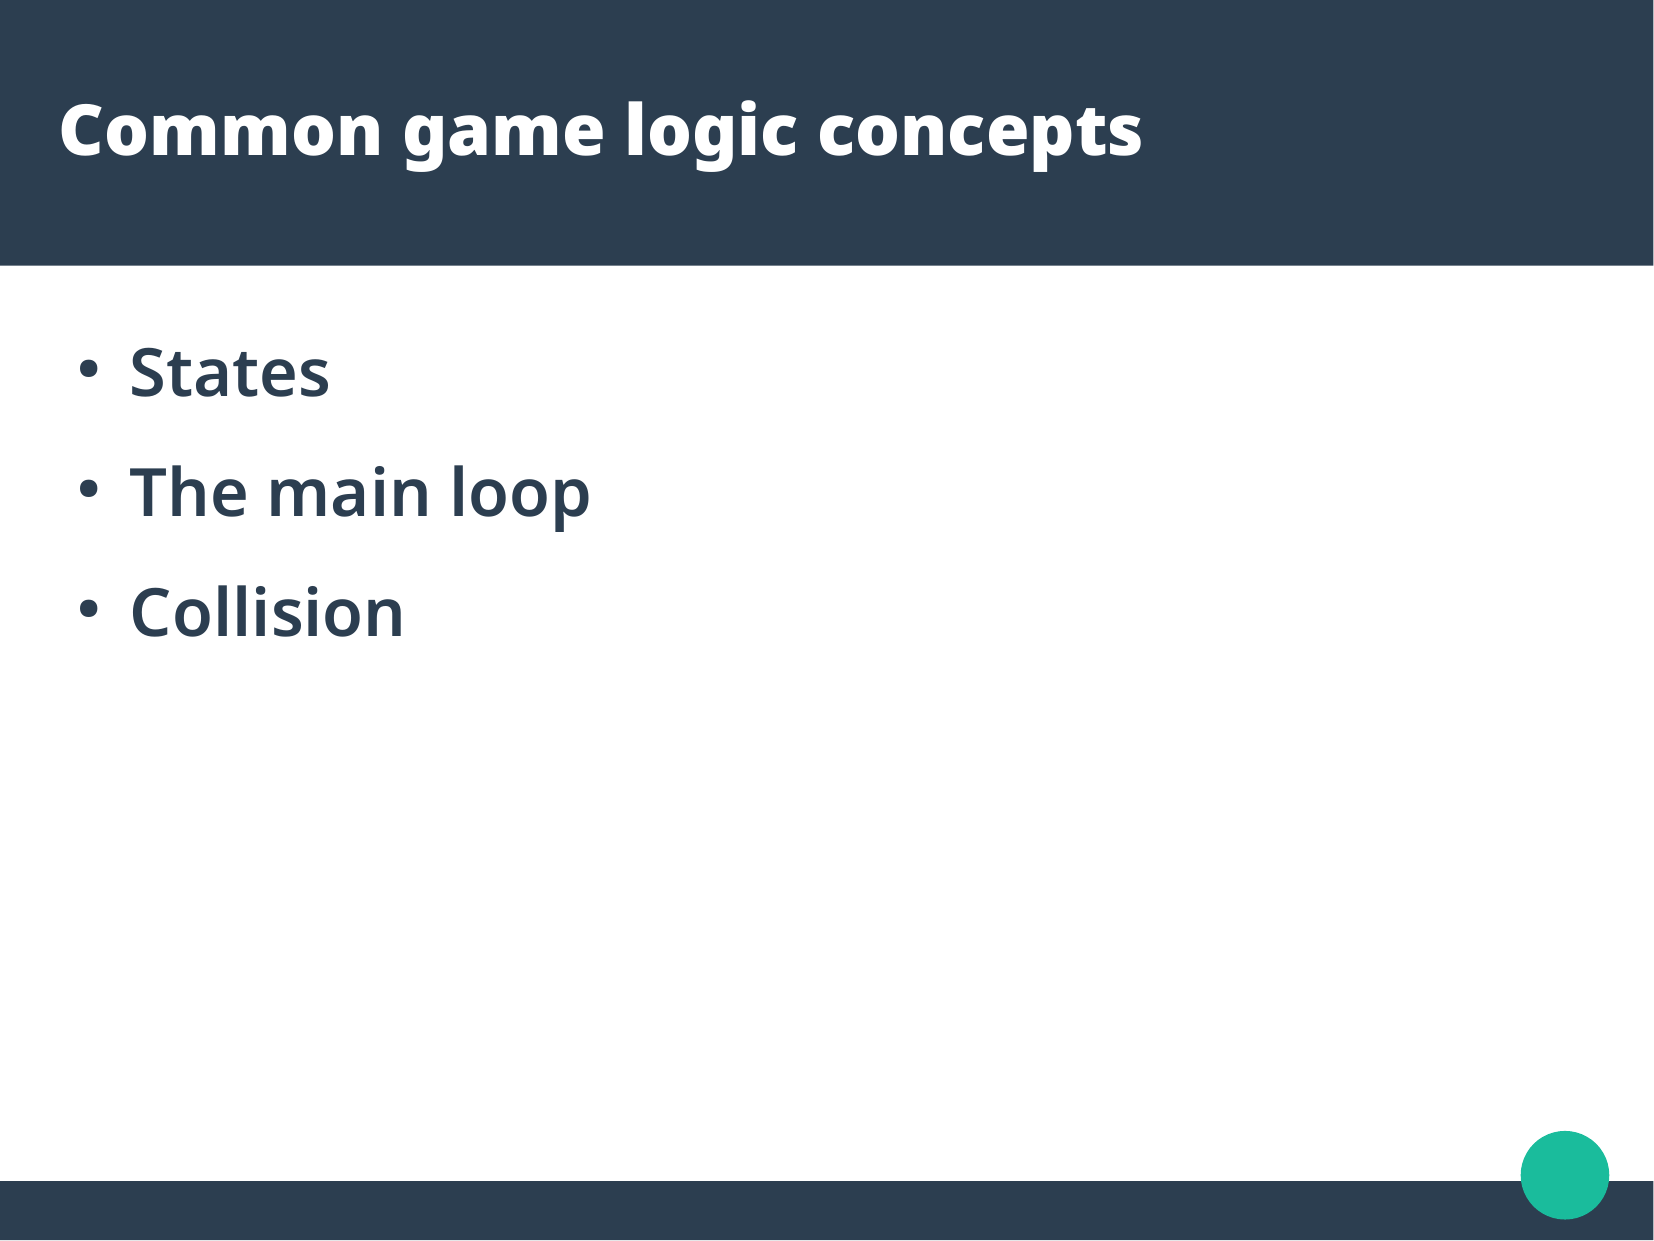

# Common game logic concepts
States
The main loop
Collision